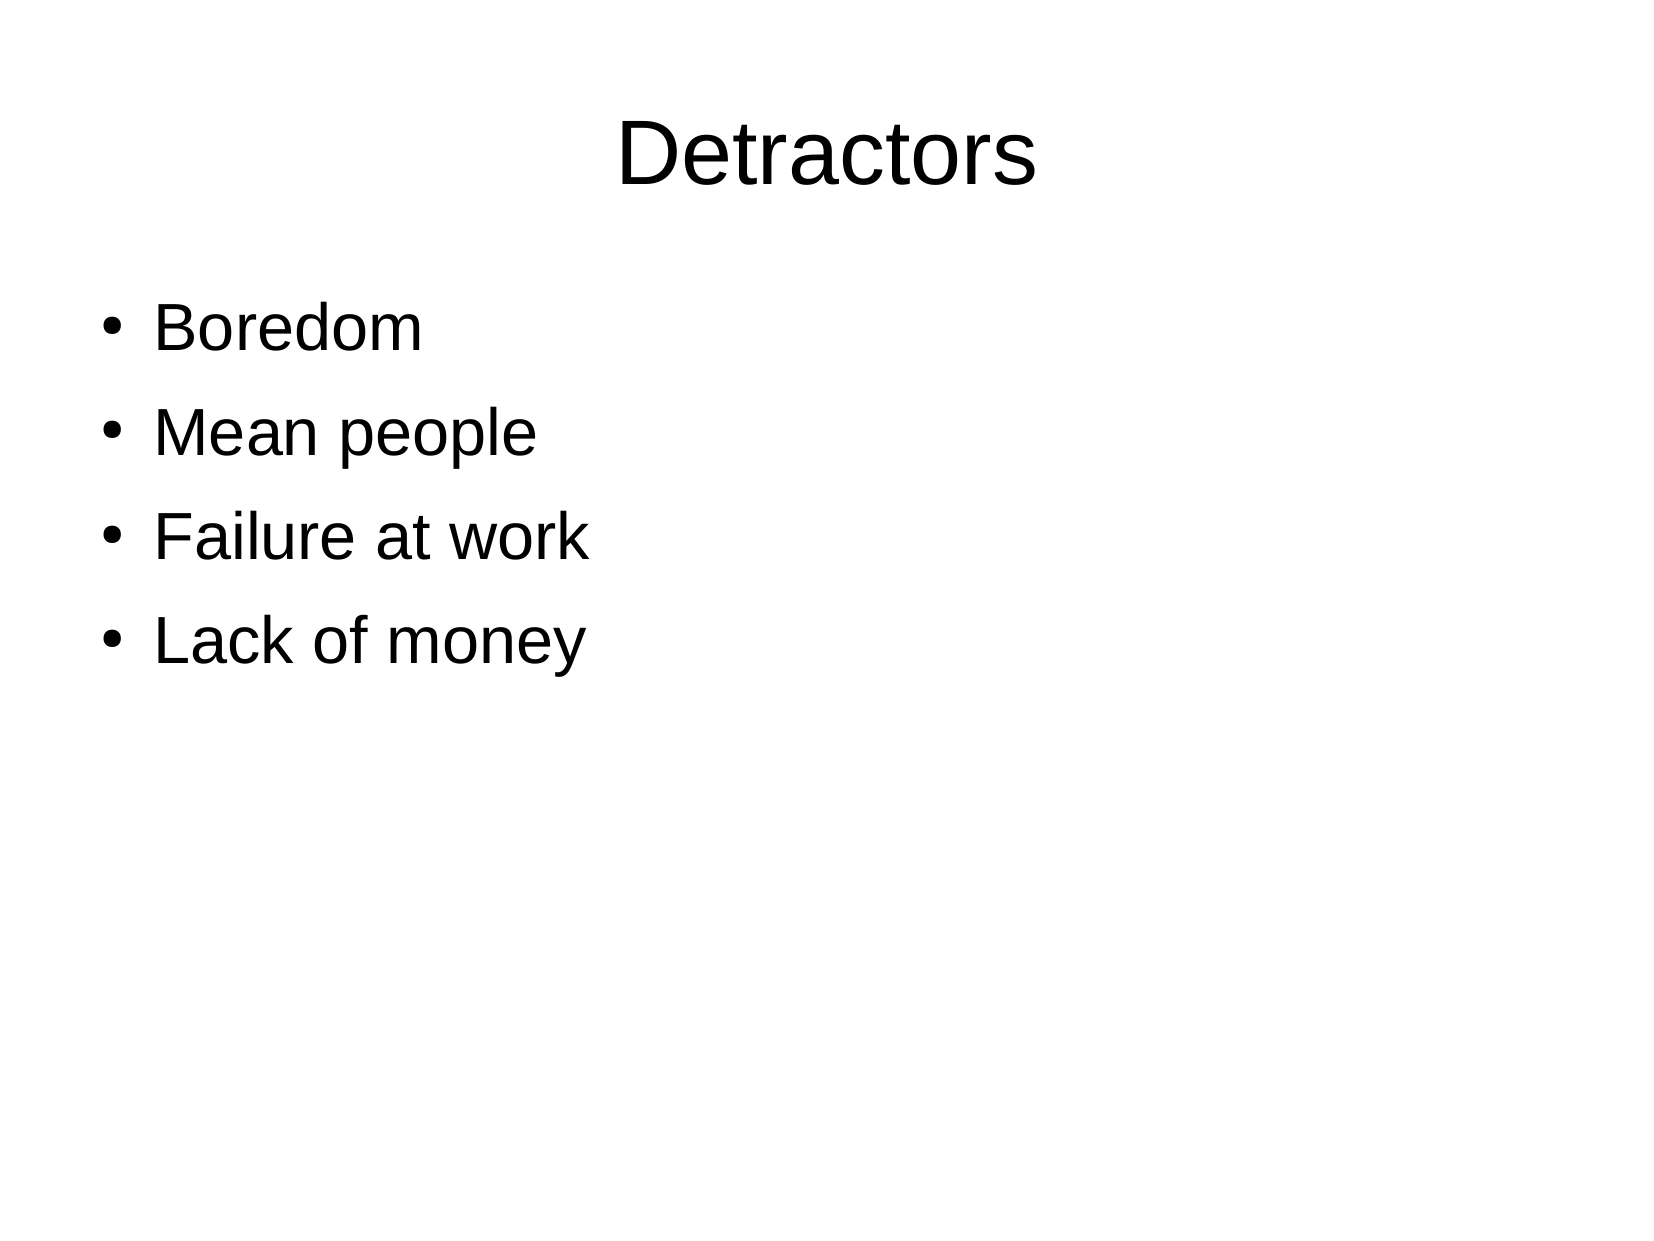

# Detractors
Boredom
Mean people
Failure at work
Lack of money